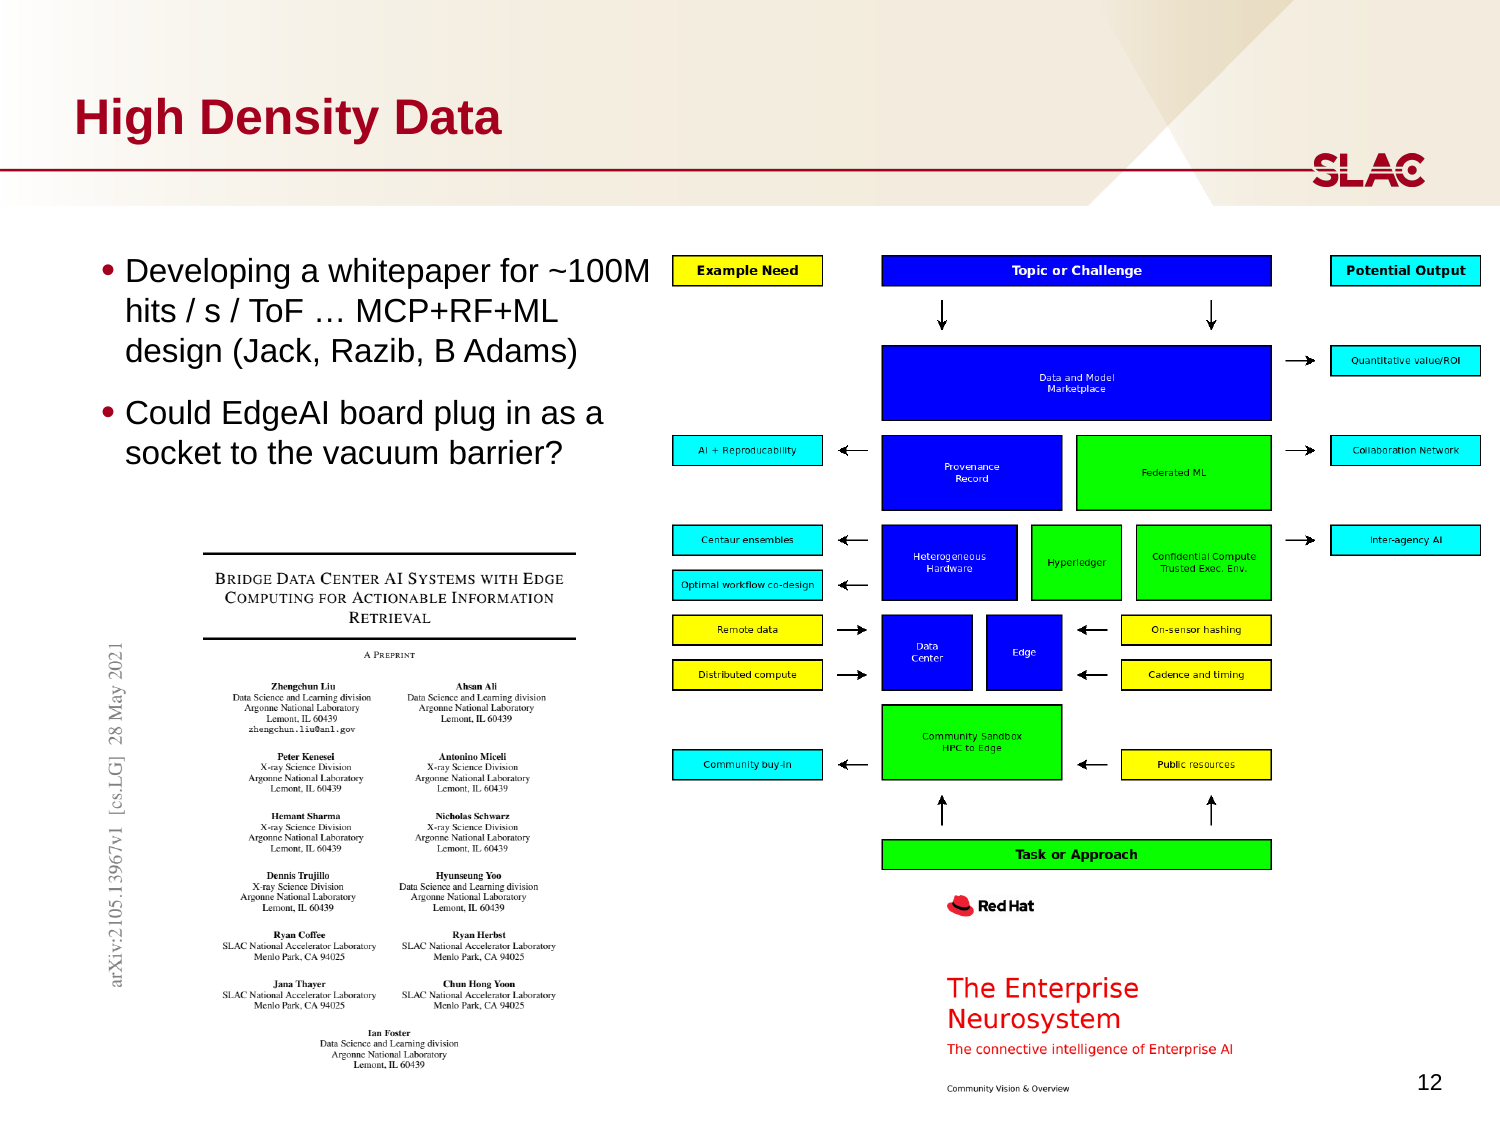

# High Density Data
Developing a whitepaper for ~100M hits / s / ToF … MCP+RF+ML design (Jack, Razib, B Adams)
Could EdgeAI board plug in as a socket to the vacuum barrier?